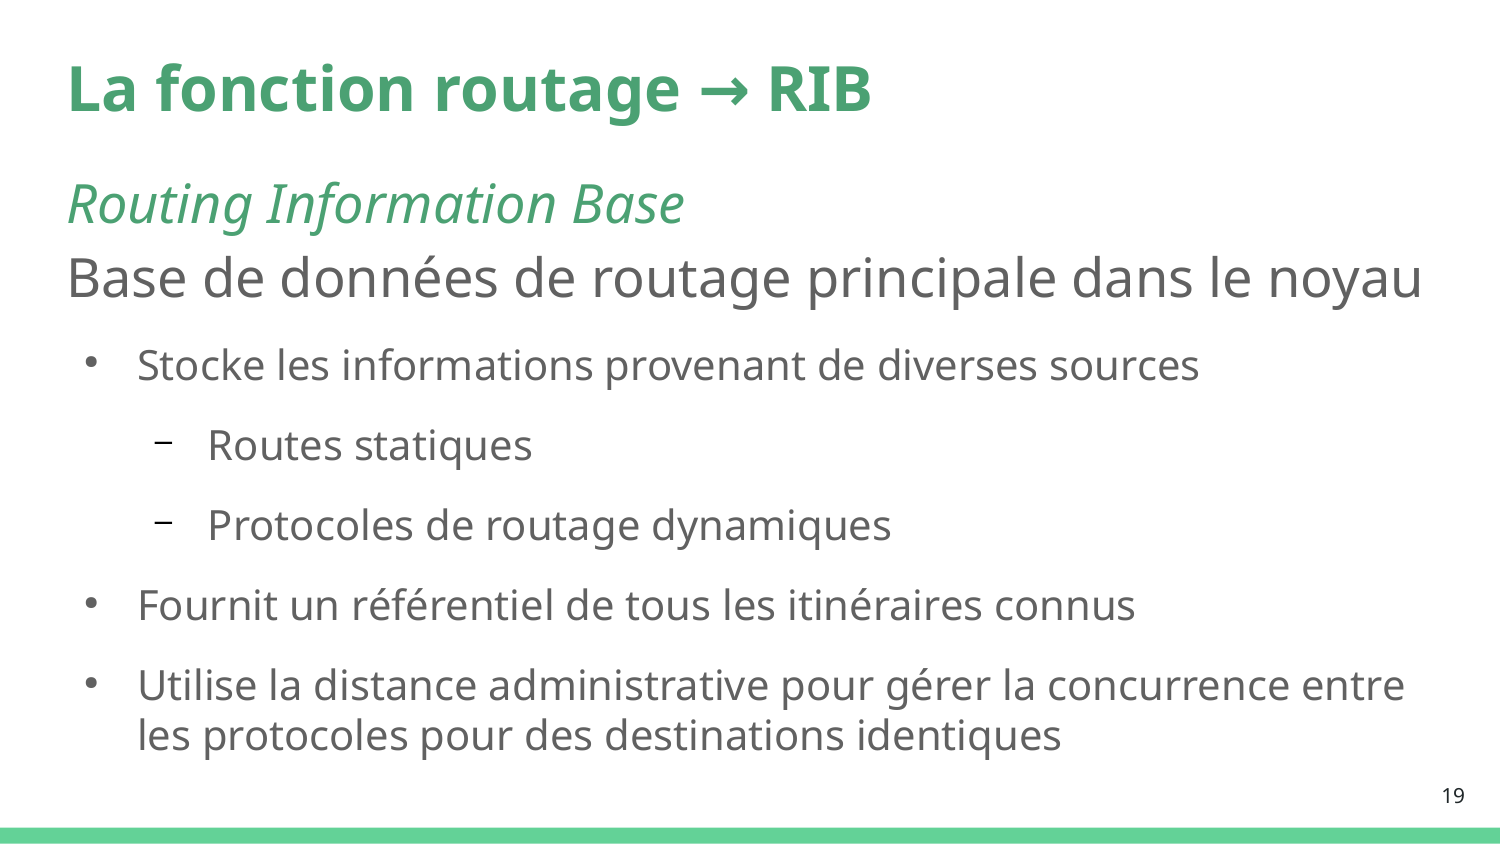

# La fonction routage → RIB
Routing Information Base
Base de données de routage principale dans le noyau
Stocke les informations provenant de diverses sources
Routes statiques
Protocoles de routage dynamiques
Fournit un référentiel de tous les itinéraires connus
Utilise la distance administrative pour gérer la concurrence entre les protocoles pour des destinations identiques